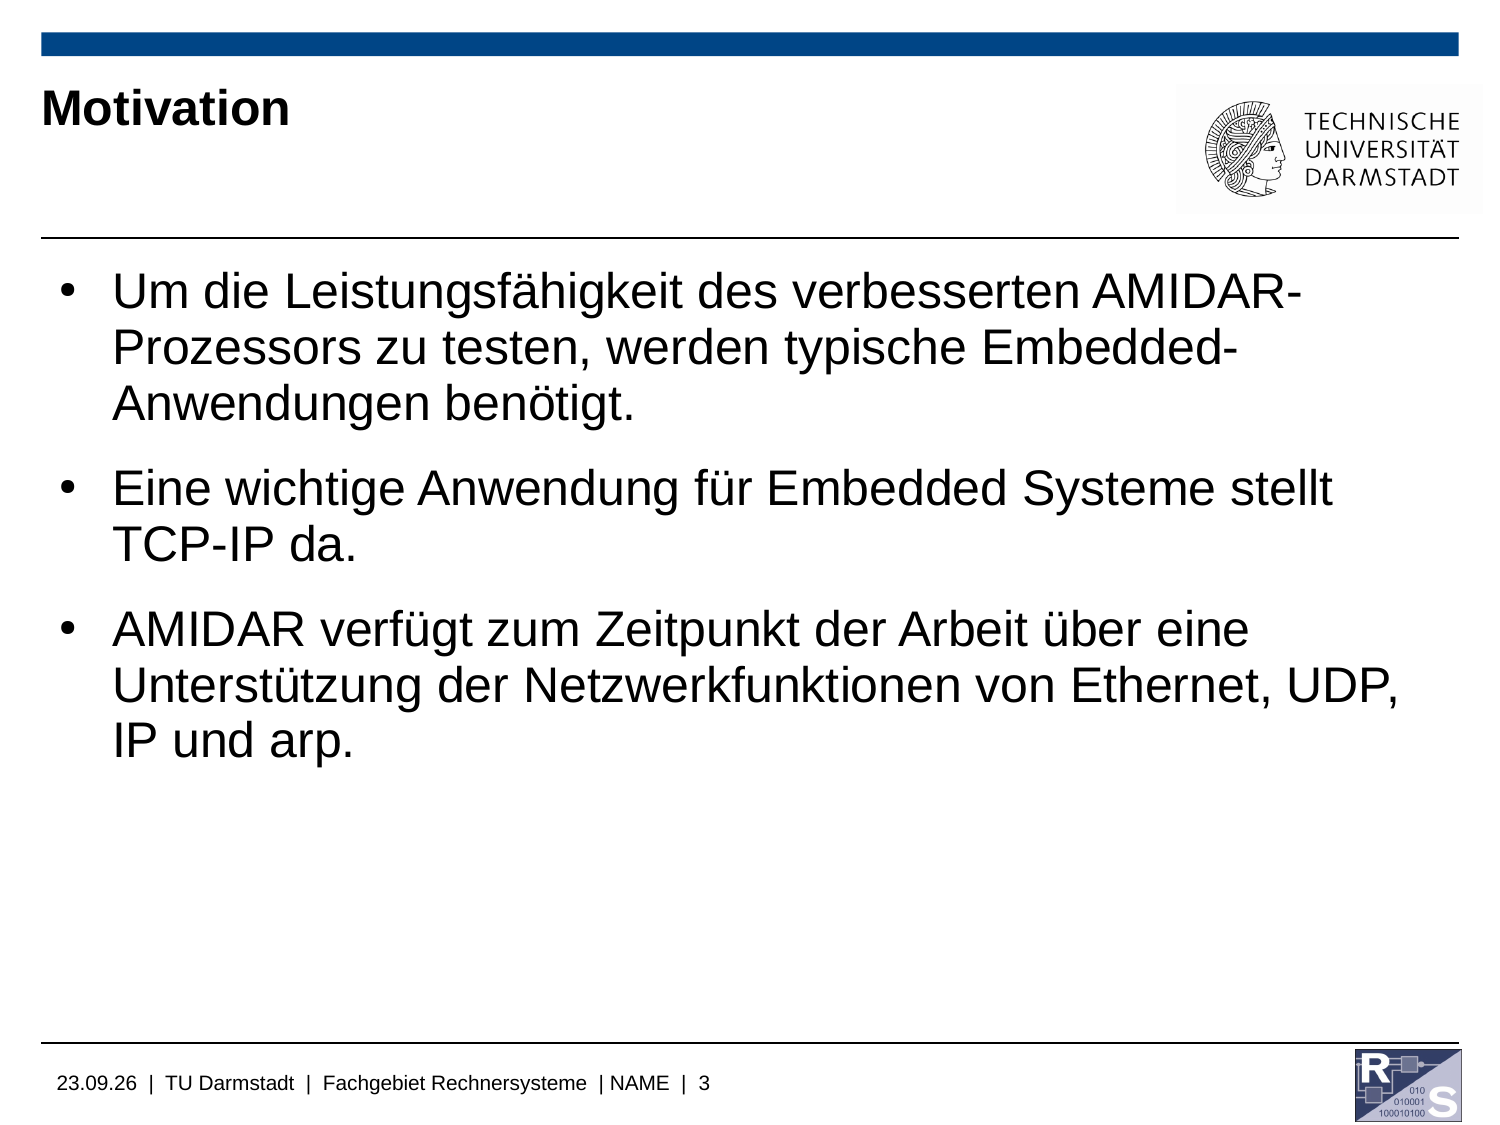

# Motivation
Um die Leistungsfähigkeit des verbesserten AMIDAR-Prozessors zu testen, werden typische Embedded-Anwendungen benötigt.
Eine wichtige Anwendung für Embedded Systeme stellt TCP-IP da.
AMIDAR verfügt zum Zeitpunkt der Arbeit über eine Unterstützung der Netzwerkfunktionen von Ethernet, UDP, IP und arp.